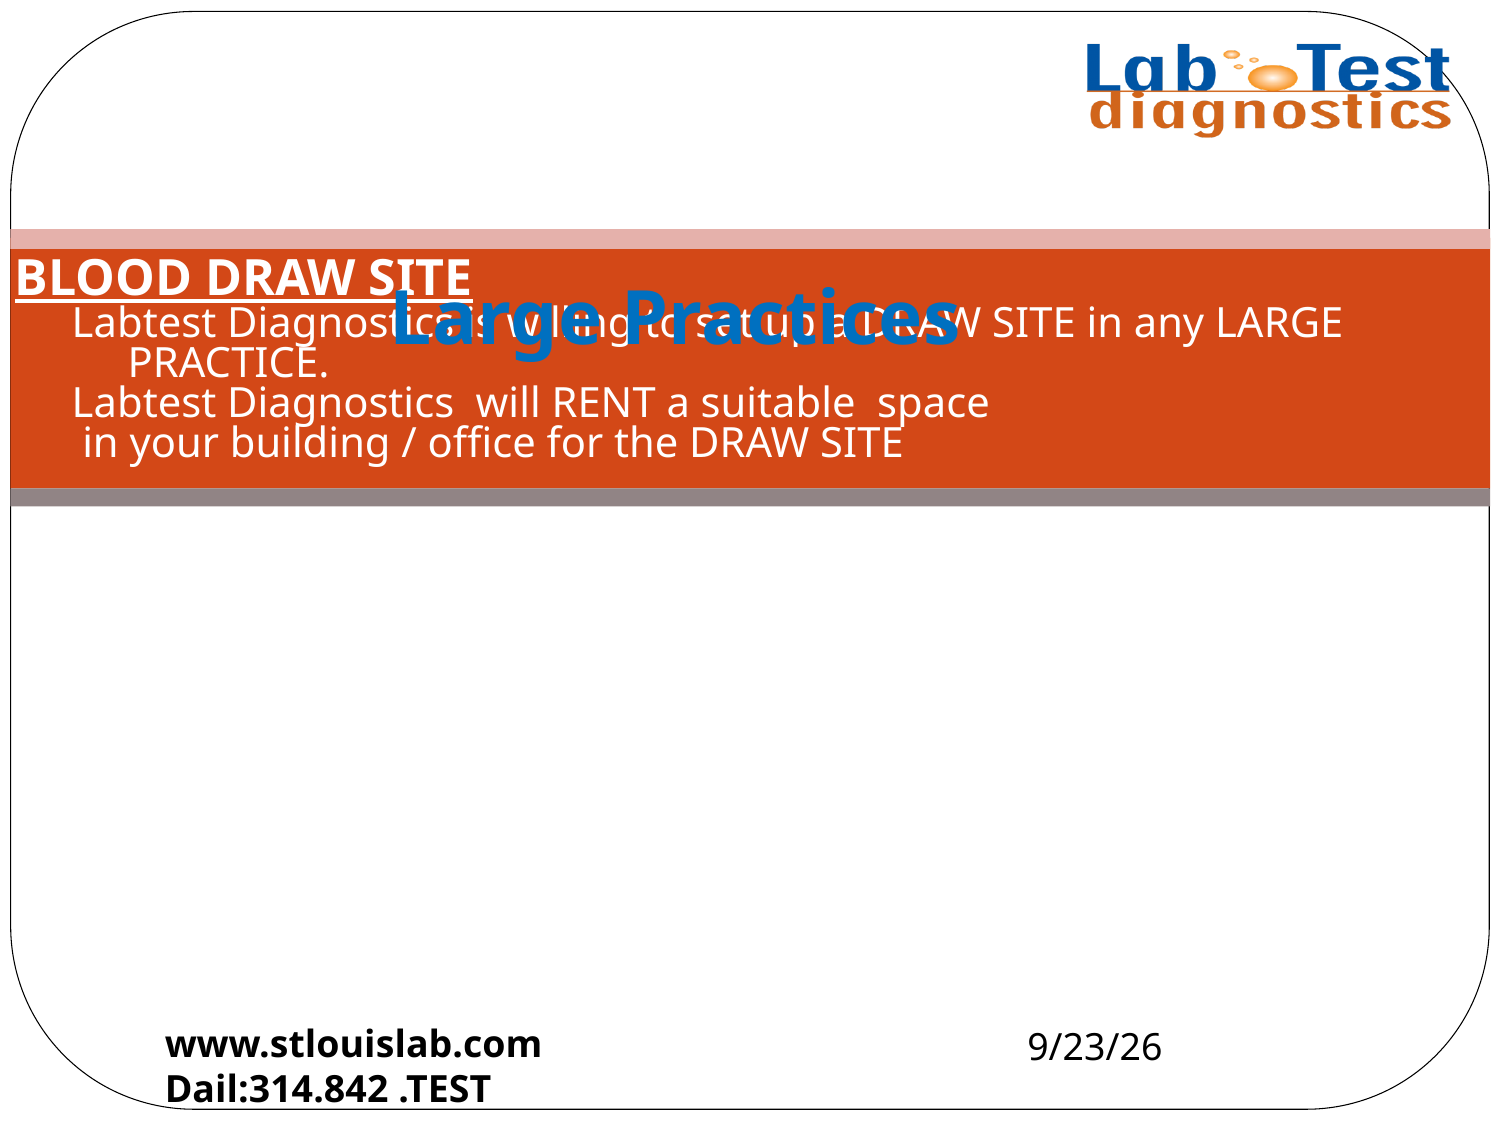

Large Practices
# BLOOD DRAW SITE
Labtest Diagnostics is willing to set up a DRAW SITE in any LARGE PRACTICE.
Labtest Diagnostics will RENT a suitable space
 in your building / office for the DRAW SITE
Insured Phlebotomist will be on staff for the full duration
 of your office hours and all lab Supplies will be provided
 by Labtest Diagnostics.
A Lab Test Diagnostics phlebotomy staff will be on site
for 100% of your customer service needs, at your door step.
 NO dial through options to get a live
 person for reports or any lab related issues.
.
www.stlouislab.com Dail:314.842 .TEST